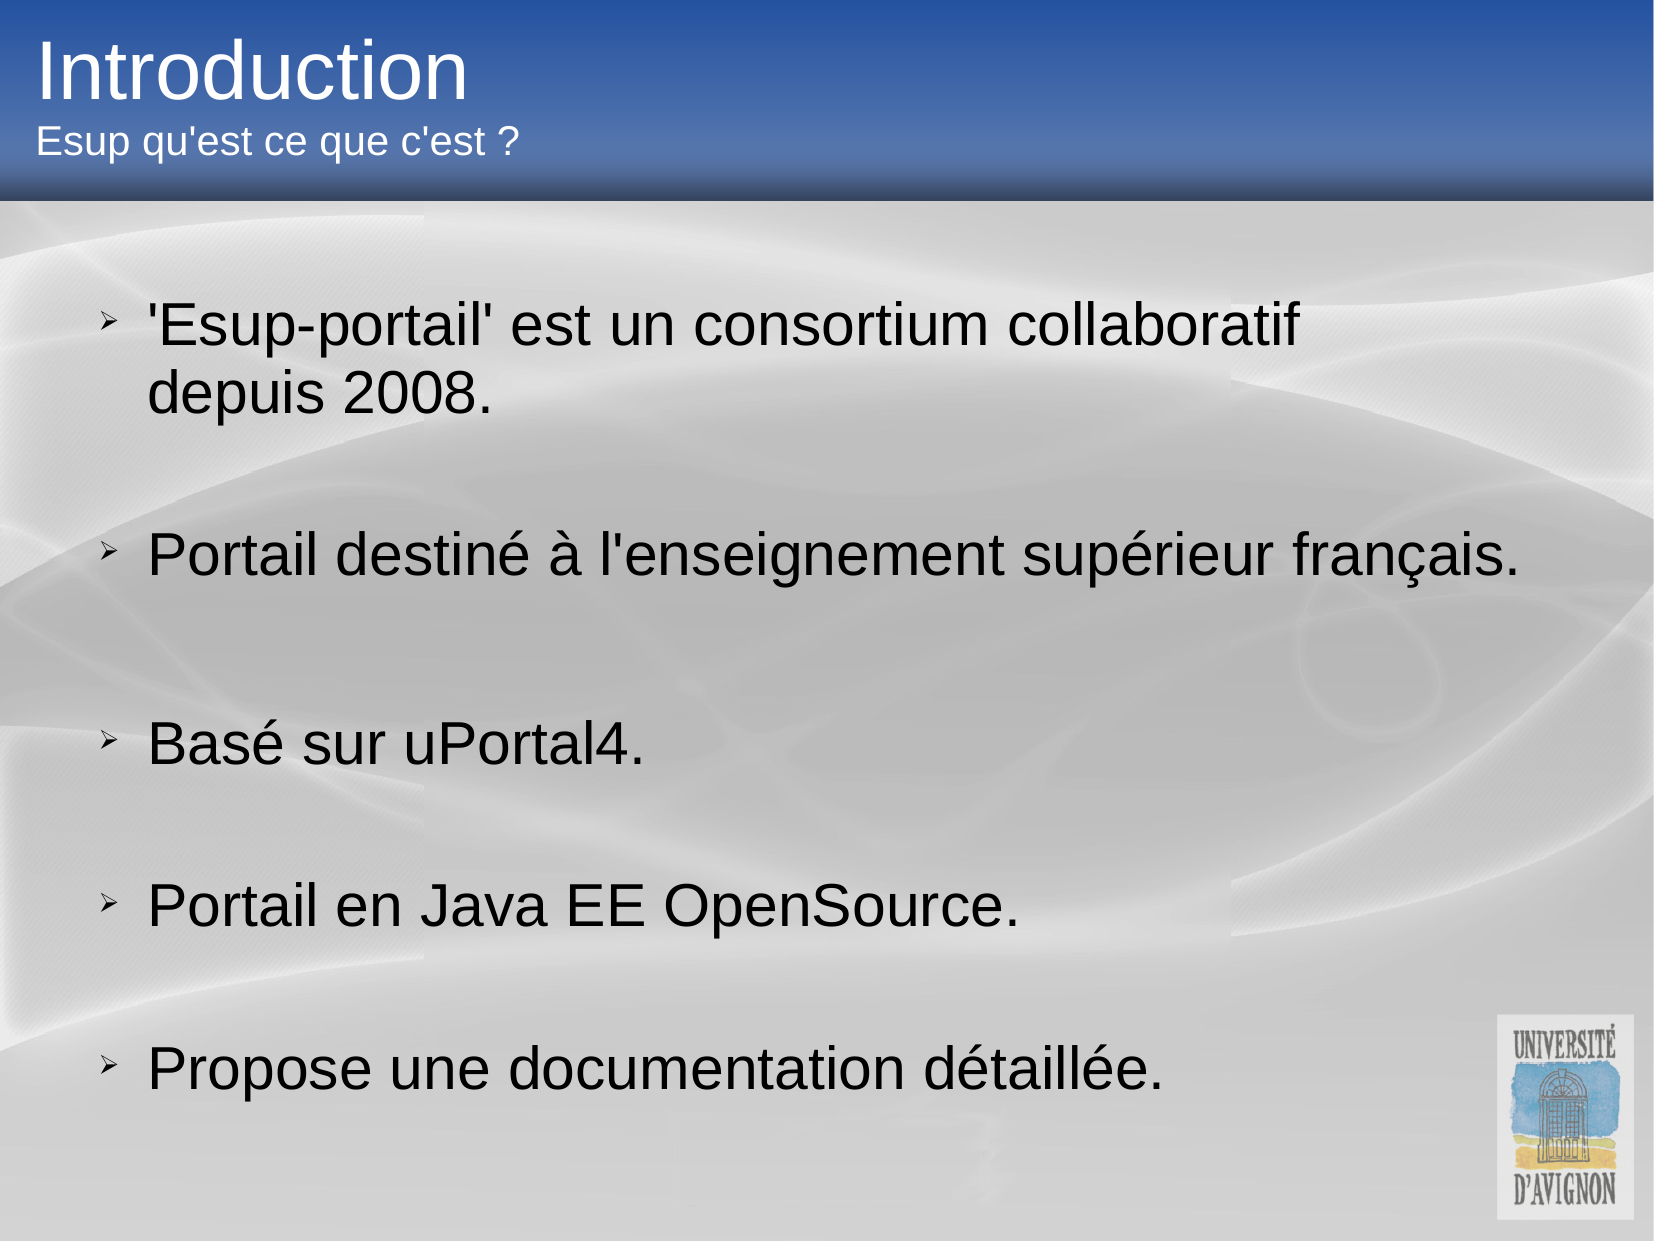

# Introduction Esup qu'est ce que c'est ?
'Esup-portail' est un consortium collaboratif
depuis 2008.
Portail destiné à l'enseignement supérieur français.
Basé sur uPortal4.
Portail en Java EE OpenSource.
Propose une documentation détaillée.